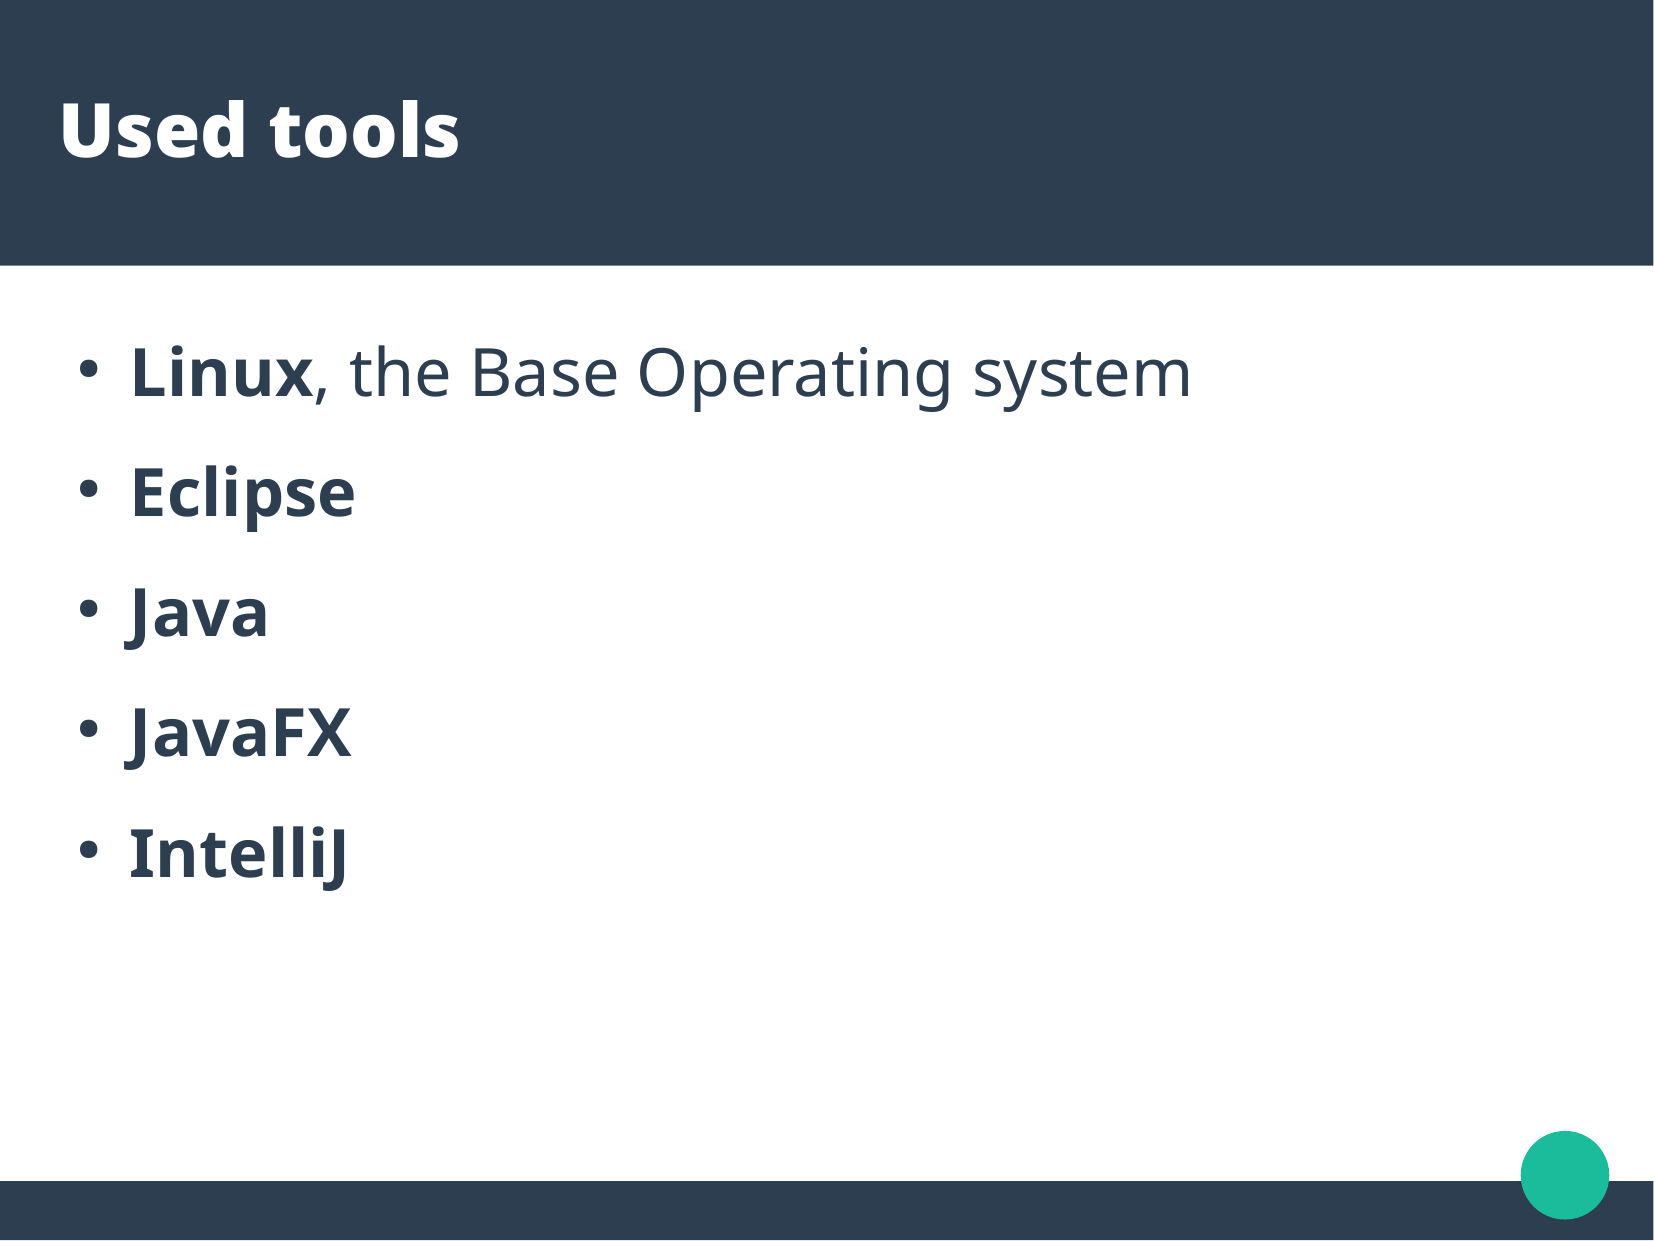

# Used tools
Linux, the Base Operating system
Eclipse
Java
JavaFX
IntelliJ